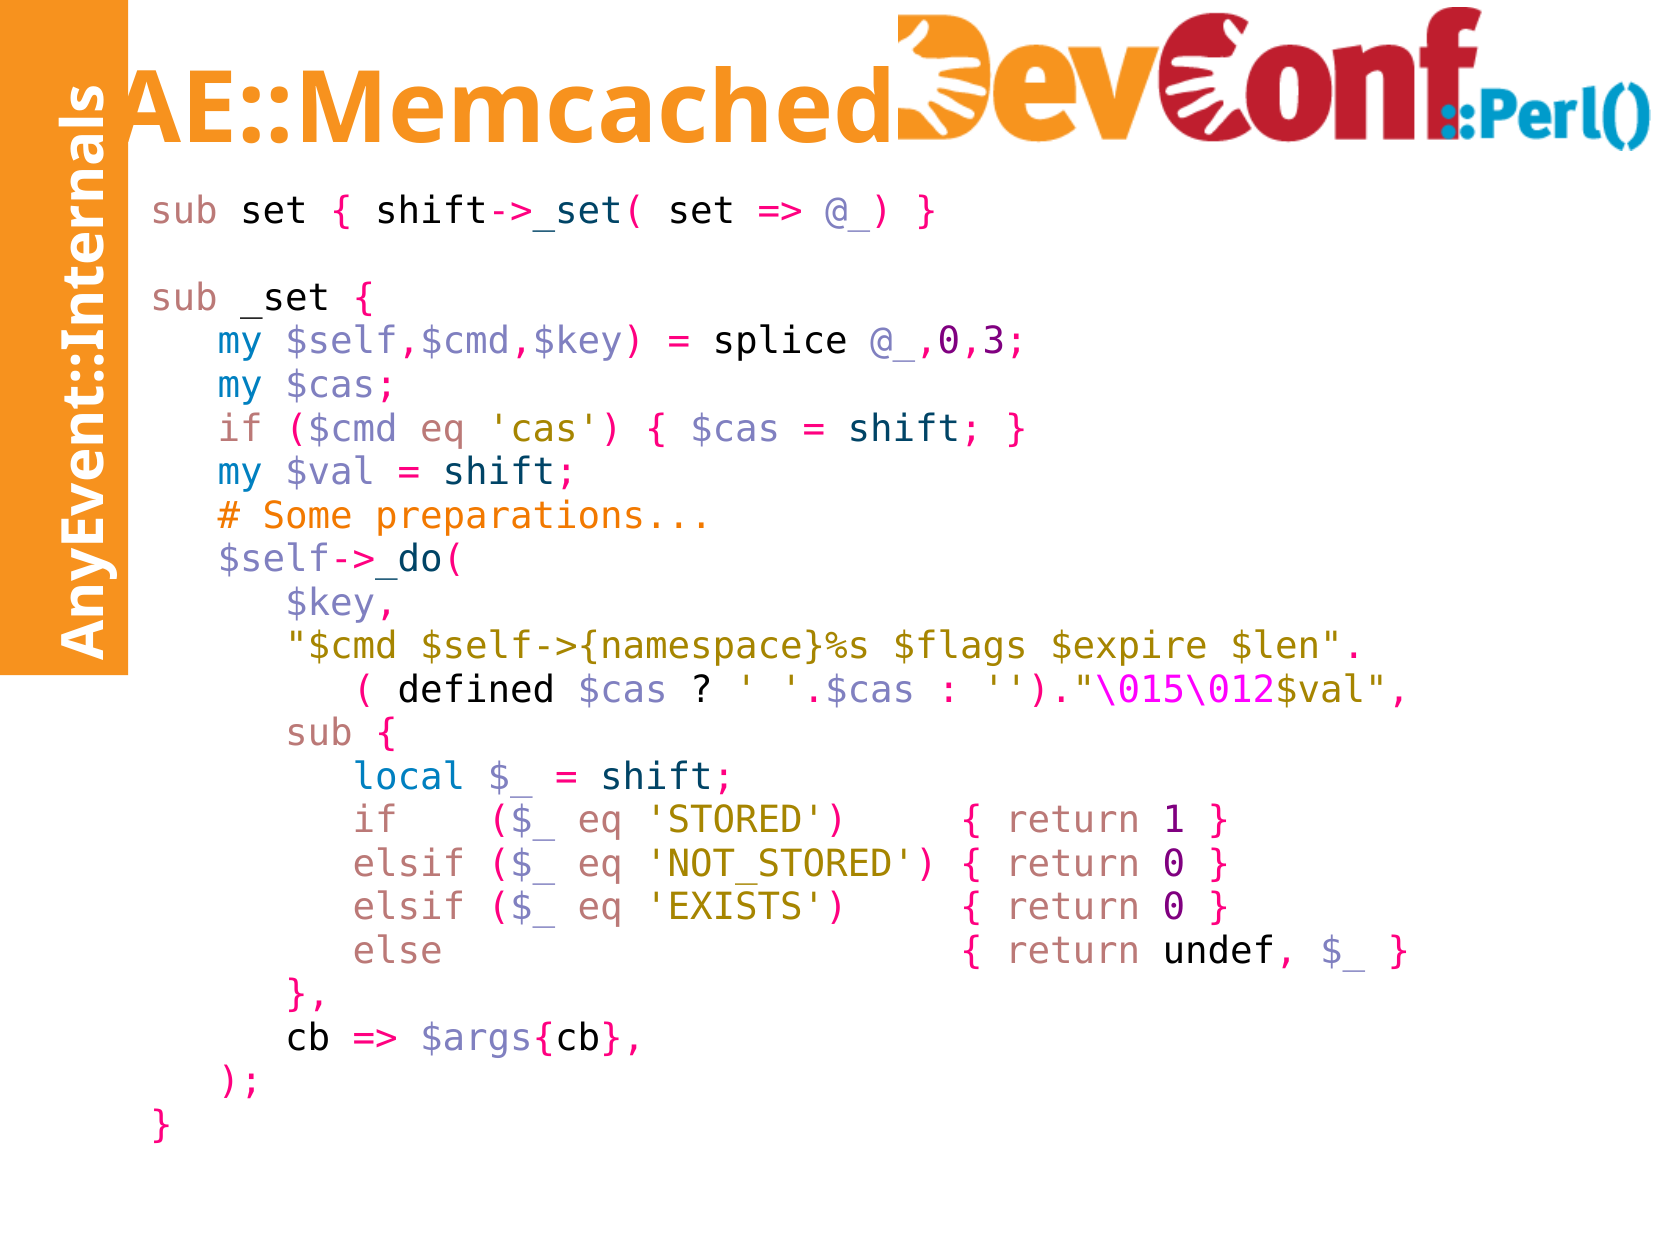

# AE::Memcached
sub set { shift->_set( set => @_) }
sub _set {
 my $self,$cmd,$key) = splice @_,0,3;
 my $cas;
 if ($cmd eq 'cas') { $cas = shift; }
 my $val = shift;
 # Some preparations...
 $self->_do(
 $key,
 "$cmd $self->{namespace}%s $flags $expire $len".
 ( defined $cas ? ' '.$cas : '')."\015\012$val",
 sub {
 local $_ = shift;
 if ($_ eq 'STORED') { return 1 }
 elsif ($_ eq 'NOT_STORED') { return 0 }
 elsif ($_ eq 'EXISTS') { return 0 }
 else { return undef, $_ }
 },
 cb => $args{cb},
 );
}
 AnyEvent::Internals